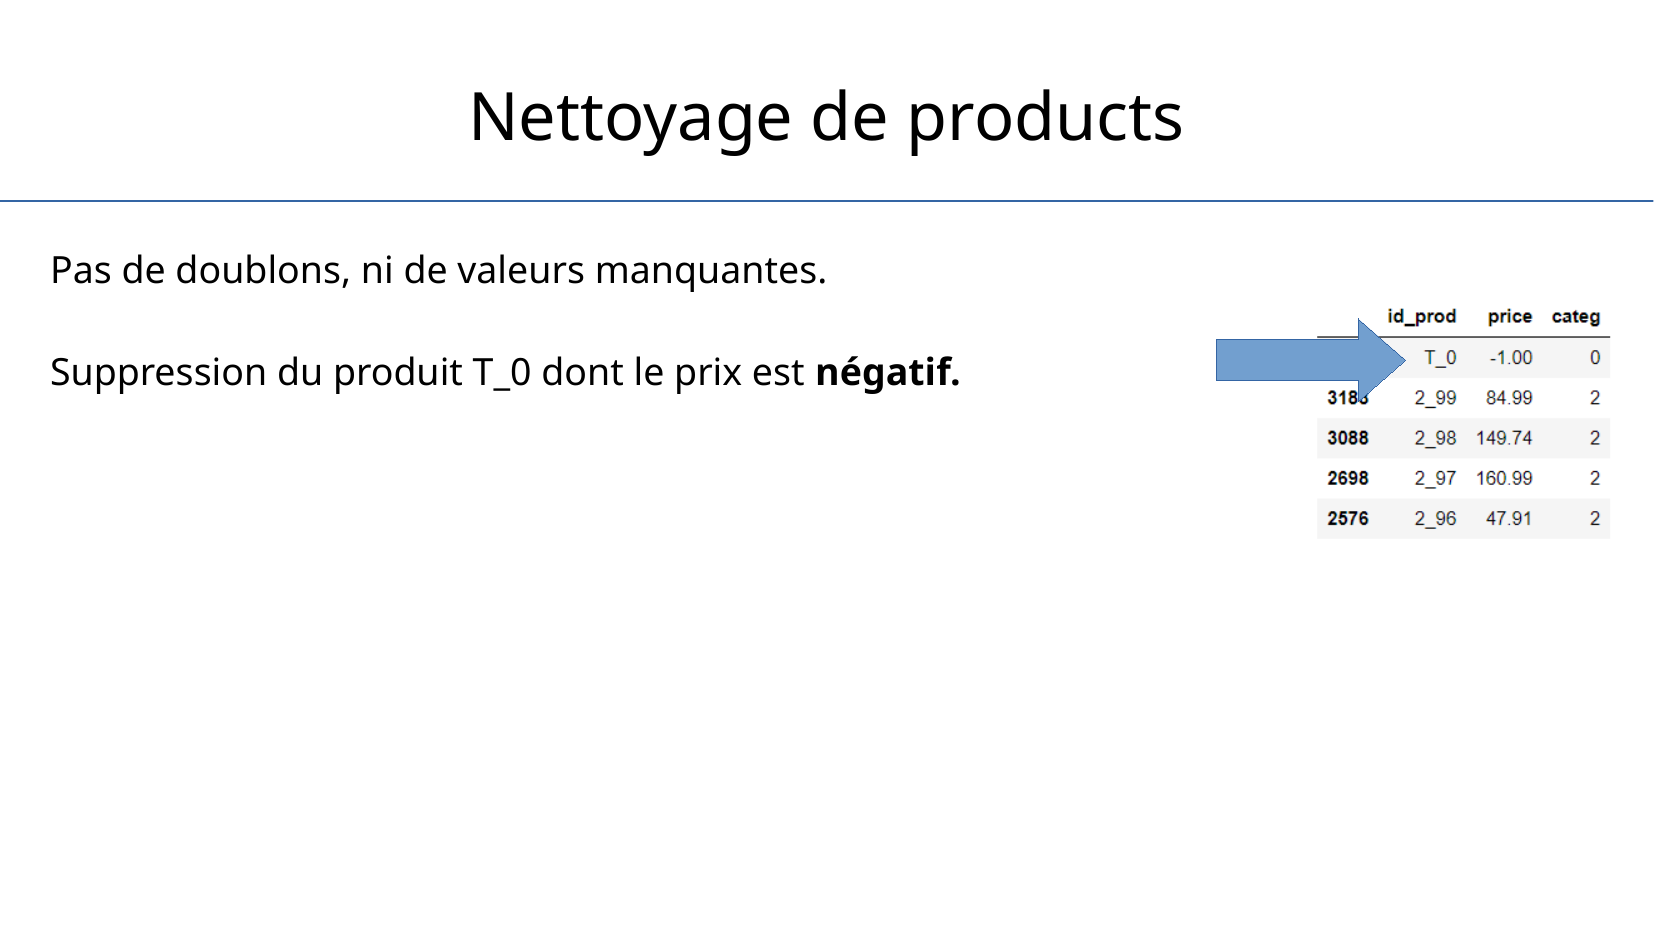

# Nettoyage de products
Pas de doublons, ni de valeurs manquantes.
Suppression du produit T_0 dont le prix est négatif.